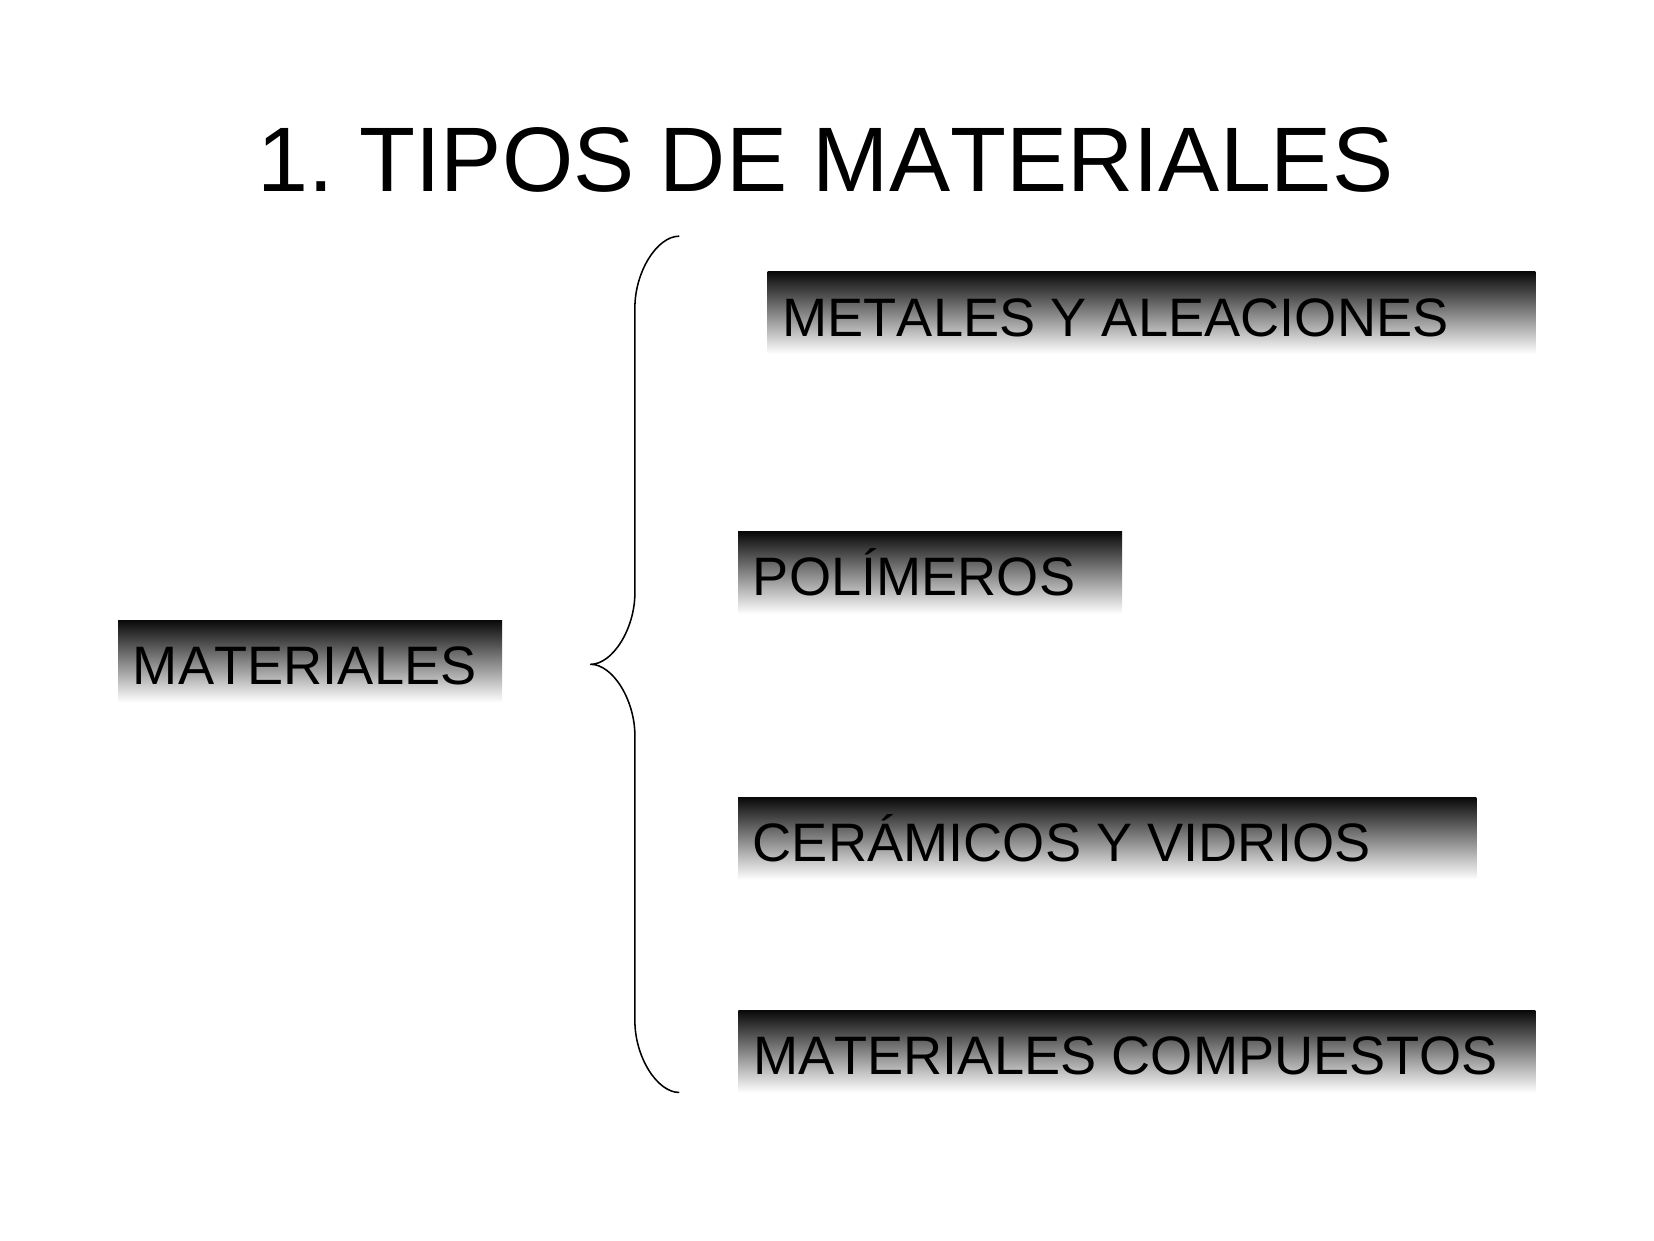

# 1. TIPOS DE MATERIALES
METALES Y ALEACIONES
POLÍMEROS
MATERIALES
CERÁMICOS Y VIDRIOS
MATERIALES COMPUESTOS